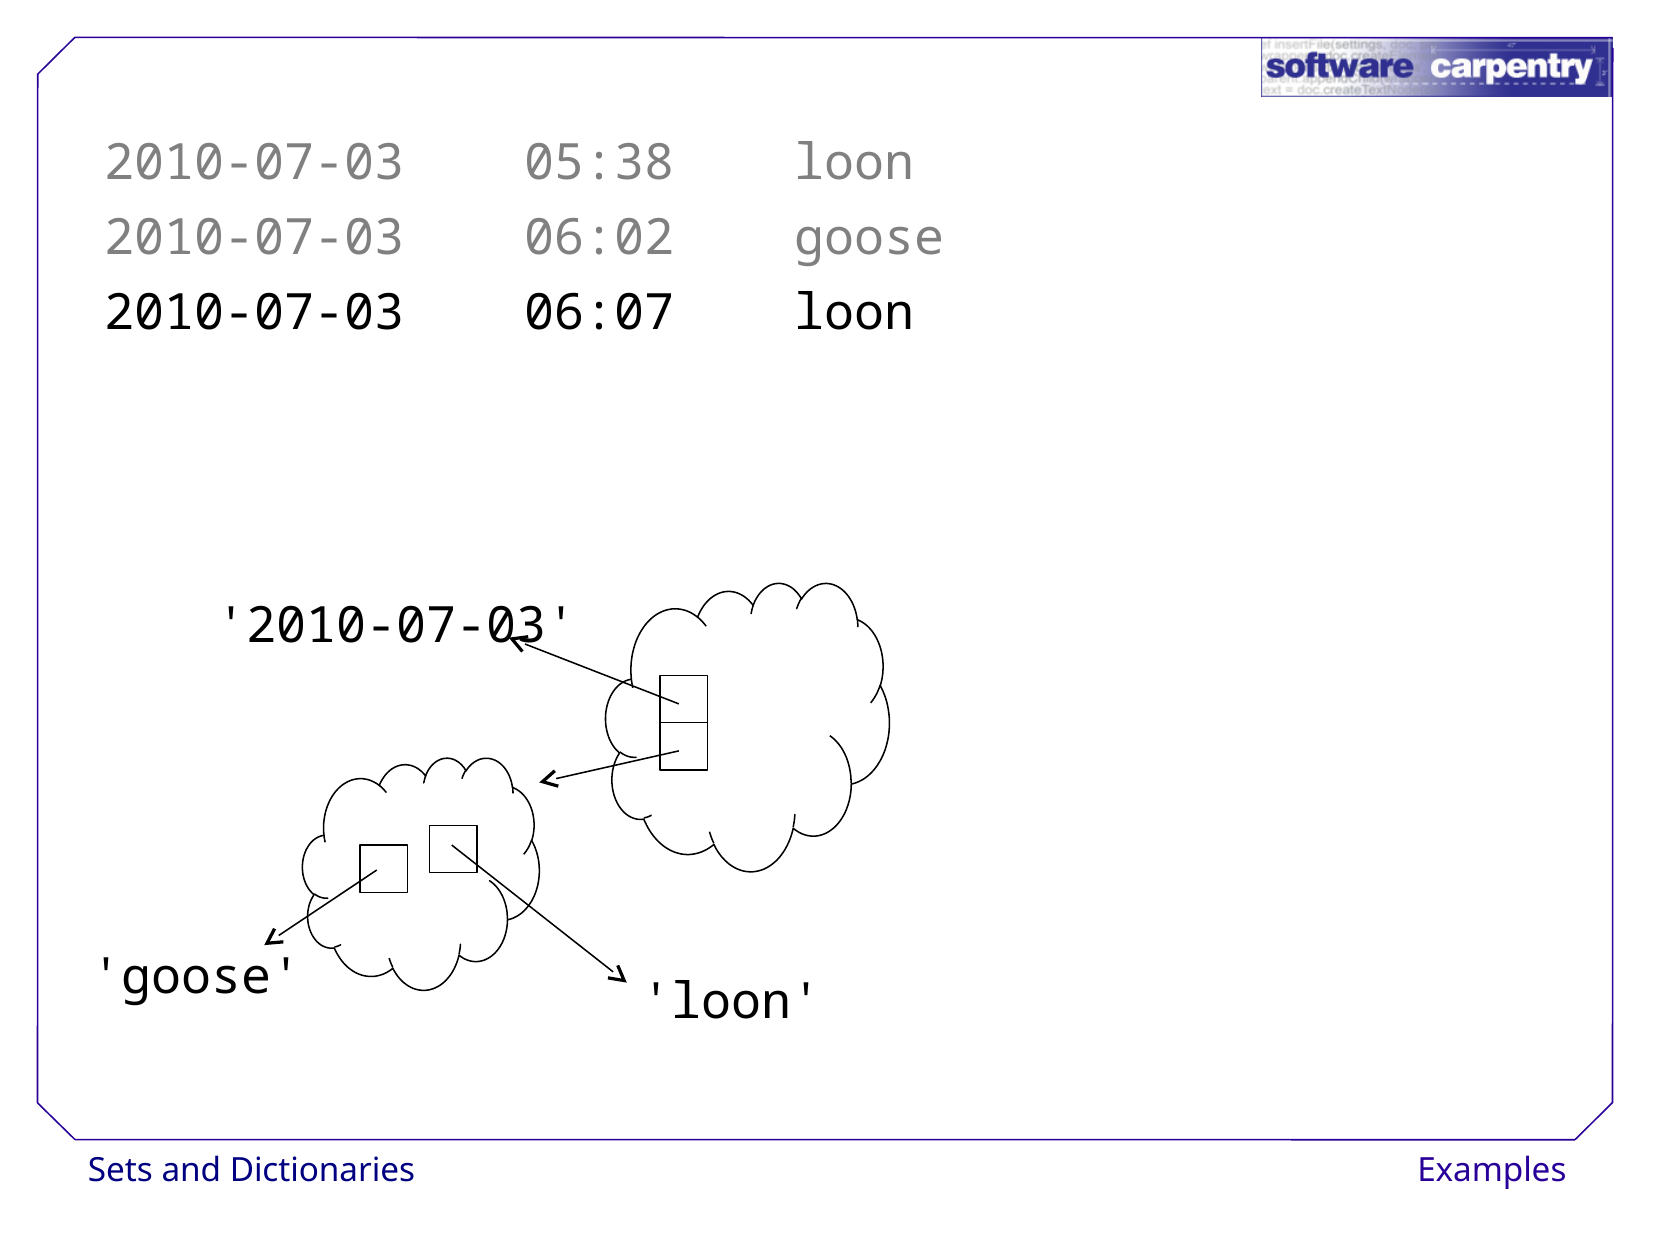

2010-07-03 05:38 loon
2010-07-03 06:02 goose
2010-07-03 06:07 loon
'2010-07-03'
'goose'
'loon'